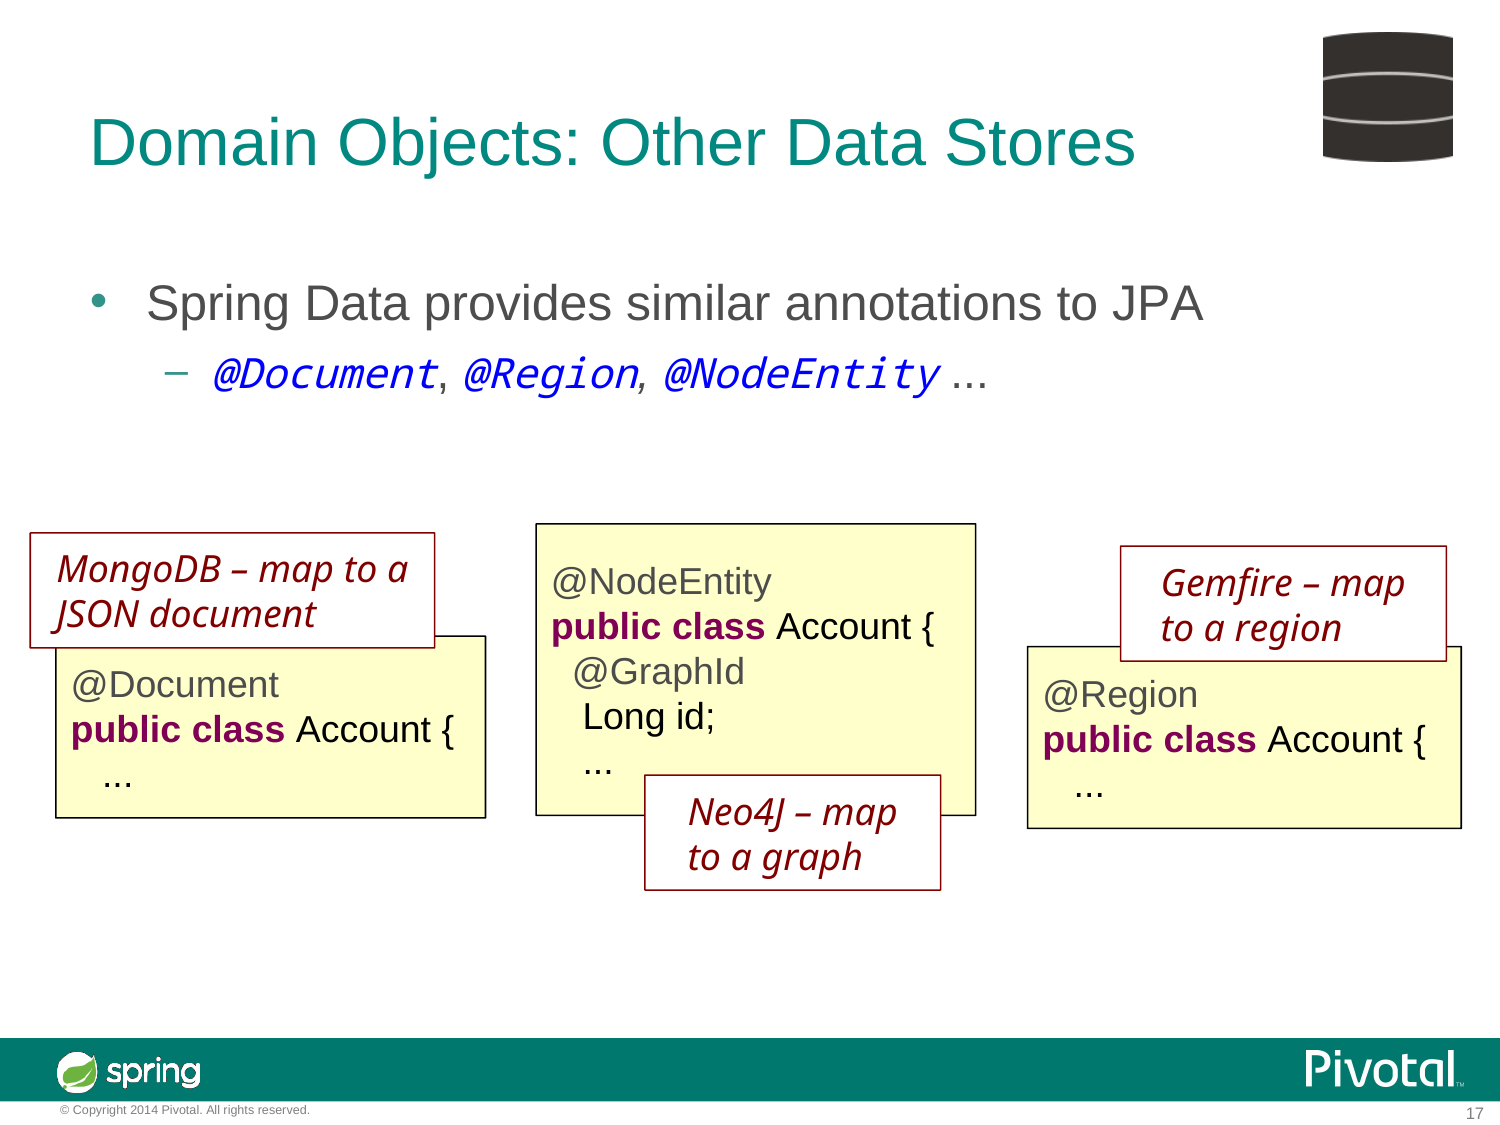

# Domain Objects: Other Data Stores
Spring Data provides similar annotations to JPA
@Document, @Region, @NodeEntity ...
@NodeEntity
public class Account {
 @GraphId
 Long id;
 ...
MongoDB – map to a JSON document
Gemfire – map
to a region
@Document
public class Account {
 ...
@Region
public class Account {
 ...
Neo4J – map
to a graph